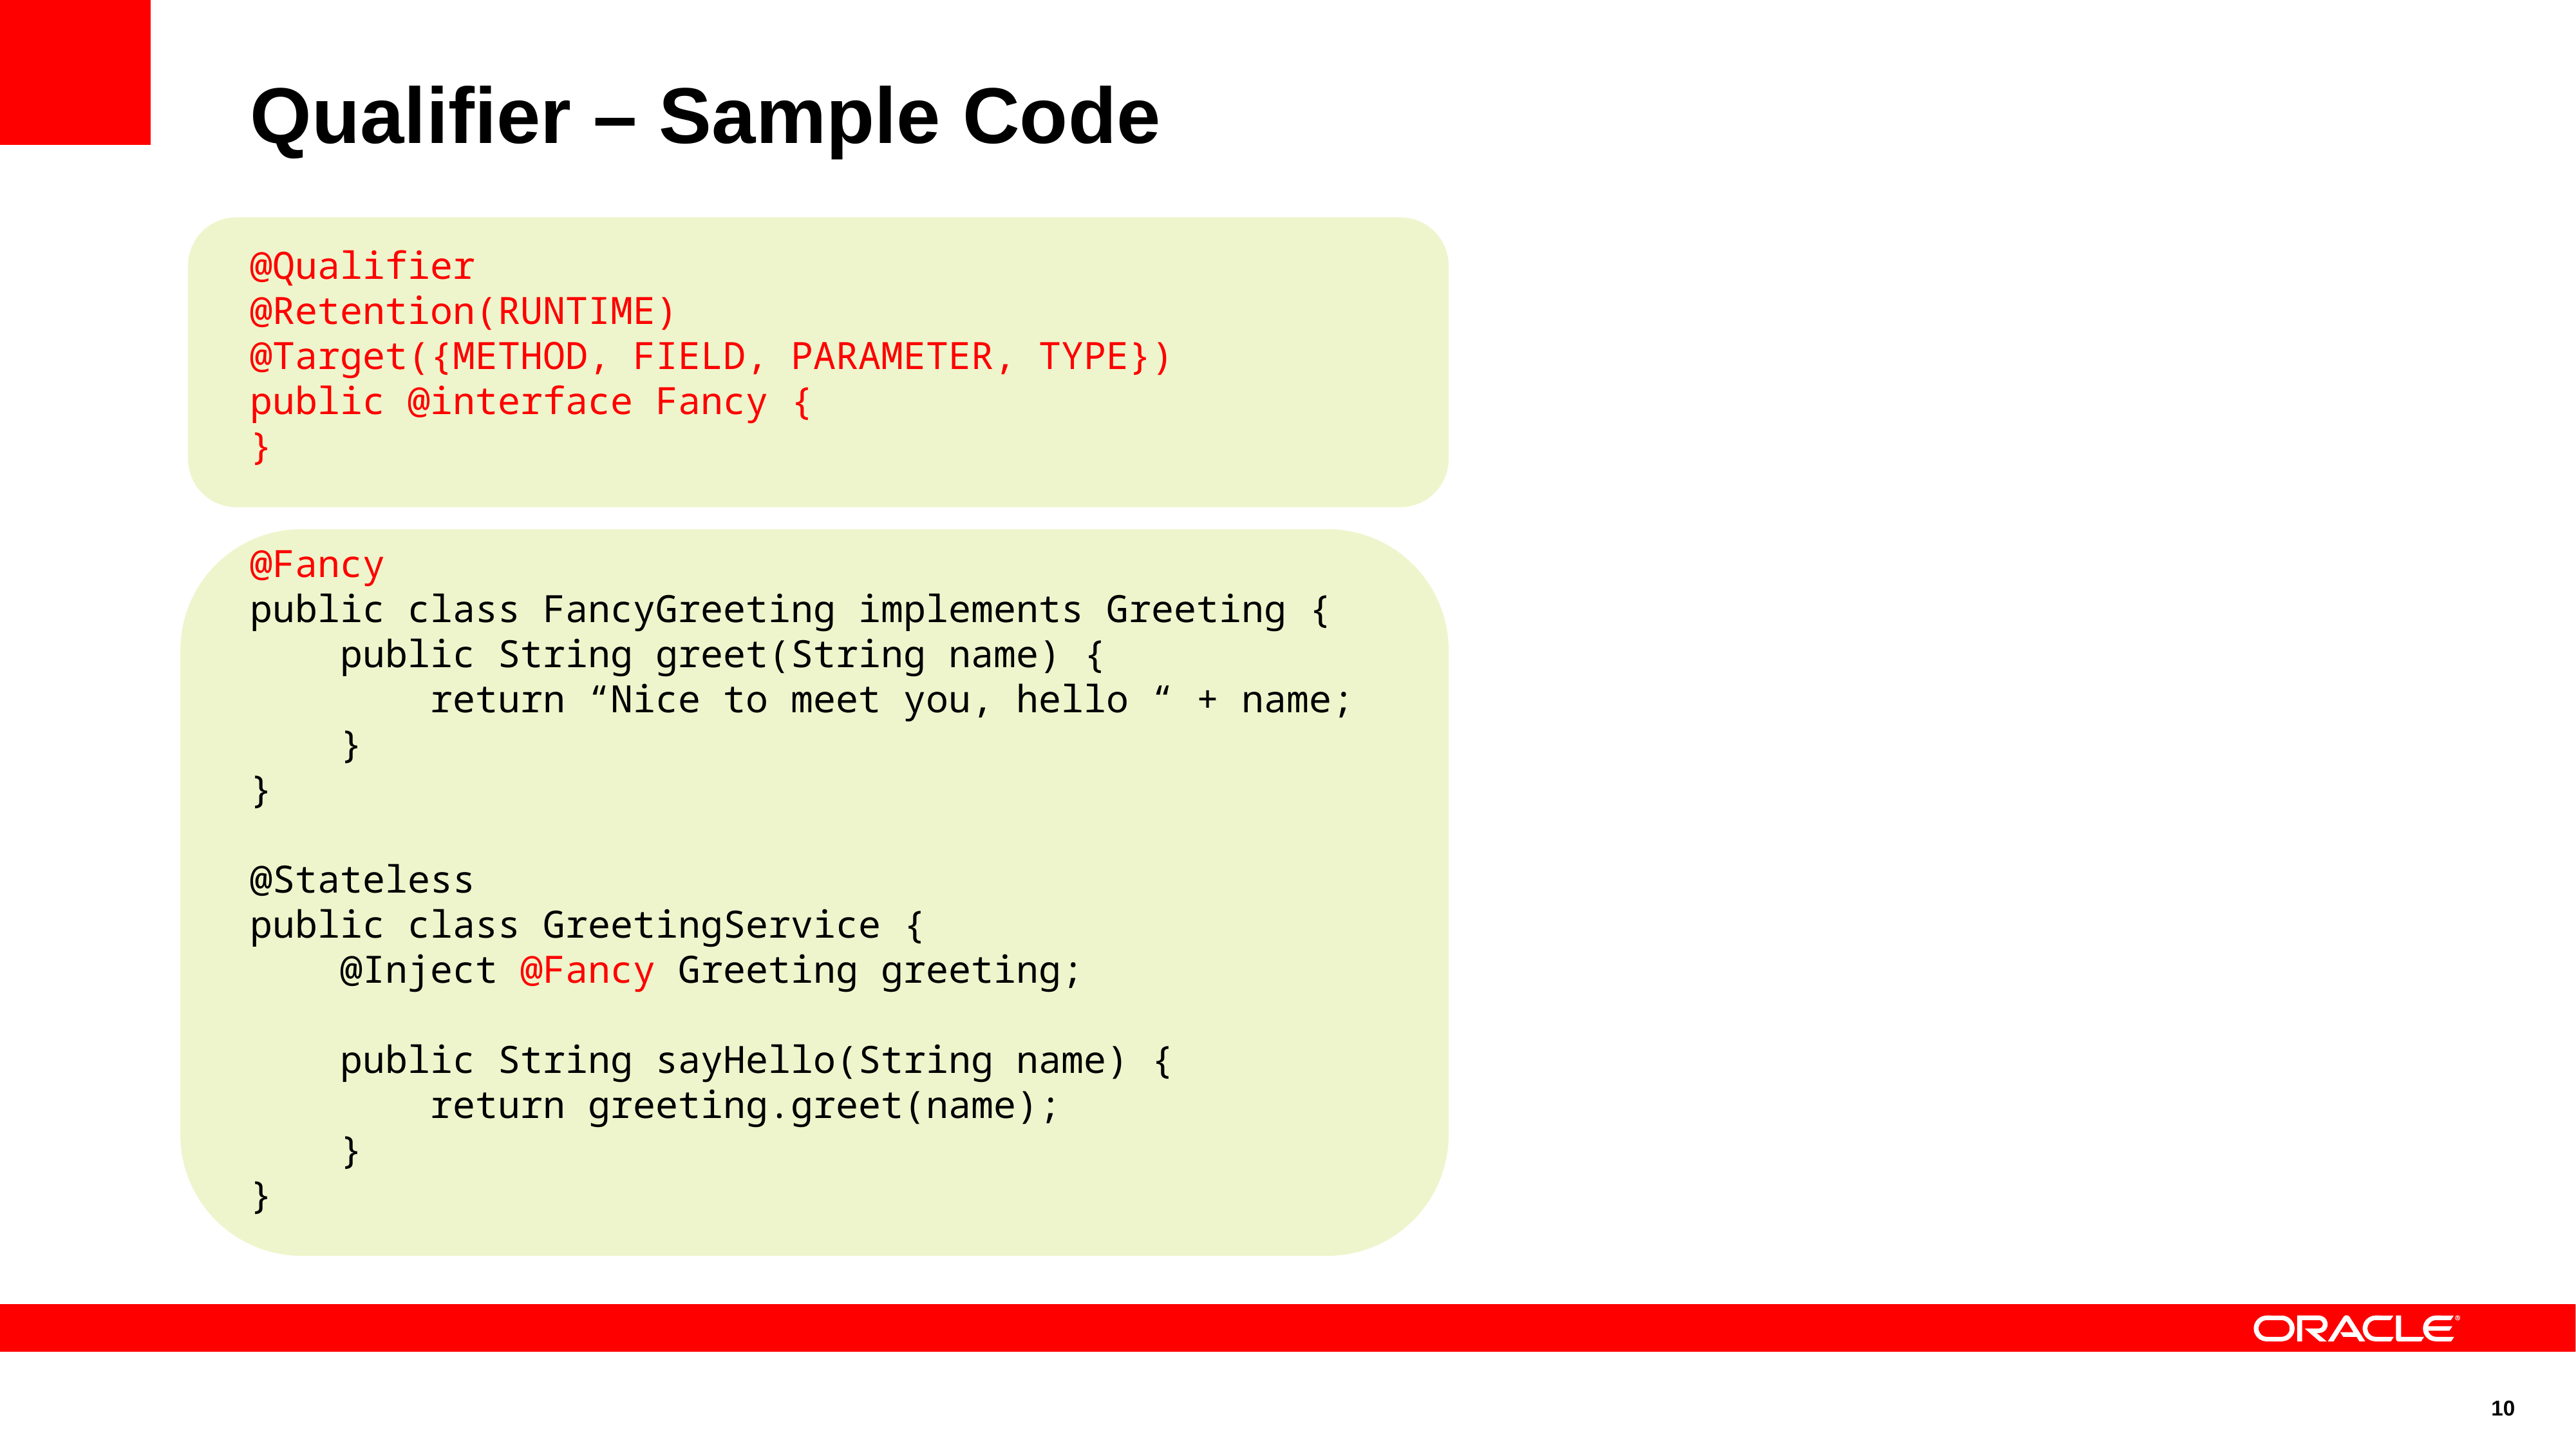

# Qualifier – Sample Code
@Qualifier
@Retention(RUNTIME)
@Target({METHOD, FIELD, PARAMETER, TYPE})
public @interface Fancy {
}
@Fancy
public class FancyGreeting implements Greeting {
 public String greet(String name) {
 return “Nice to meet you, hello “ + name;
 }
}
@Stateless
public class GreetingService {
 @Inject @Fancy Greeting greeting;
 public String sayHello(String name) {
 return greeting.greet(name);
 }
}